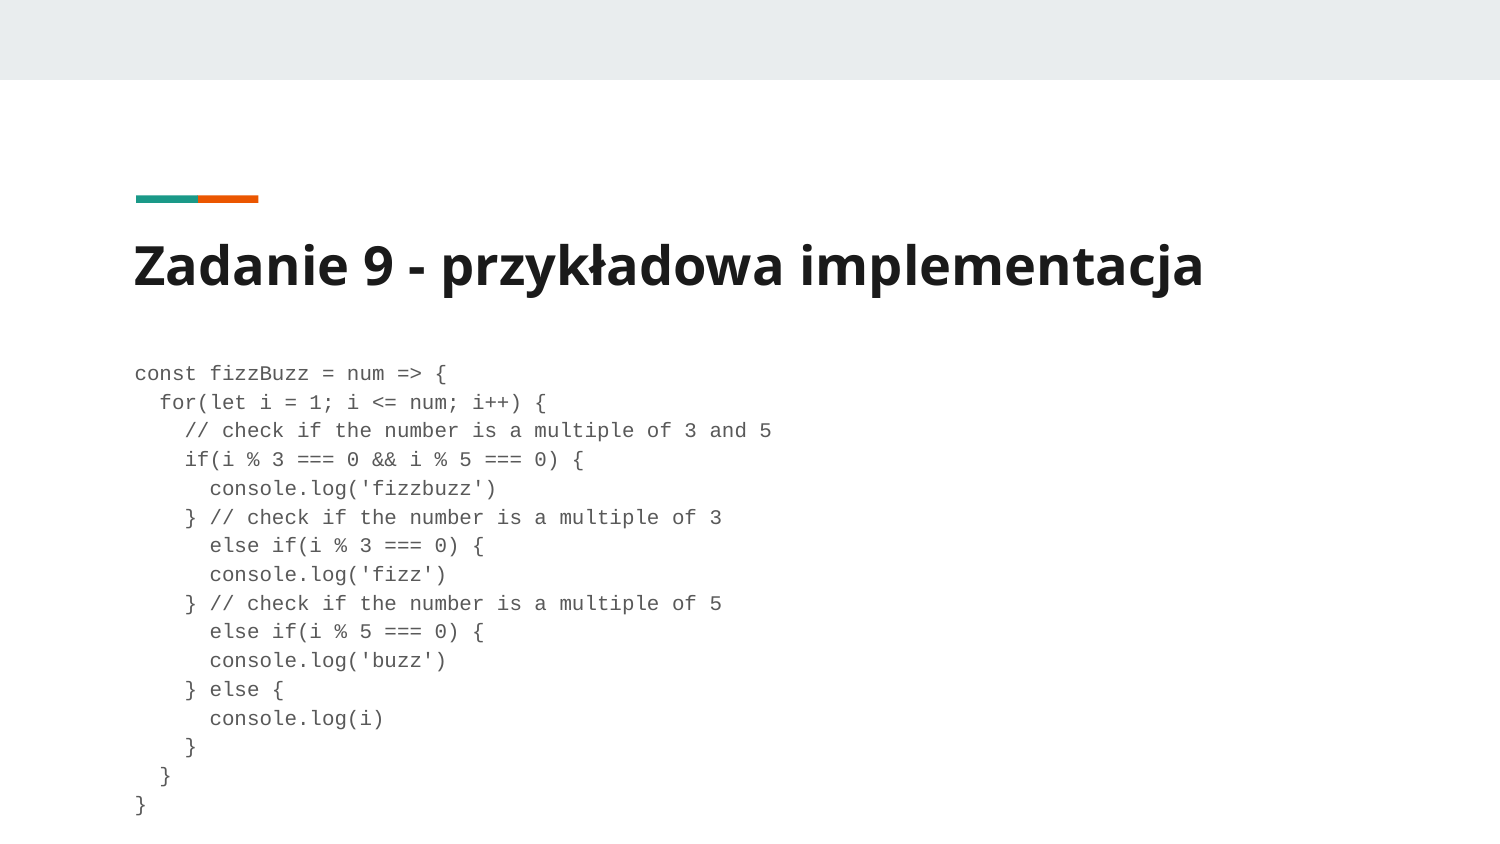

# Zadanie 9 - przykładowa implementacja
const fizzBuzz = num => {
 for(let i = 1; i <= num; i++) {
 // check if the number is a multiple of 3 and 5
 if(i % 3 === 0 && i % 5 === 0) {
 console.log('fizzbuzz')
 } // check if the number is a multiple of 3
 else if(i % 3 === 0) {
 console.log('fizz')
 } // check if the number is a multiple of 5
 else if(i % 5 === 0) {
 console.log('buzz')
 } else {
 console.log(i)
 }
 }
}